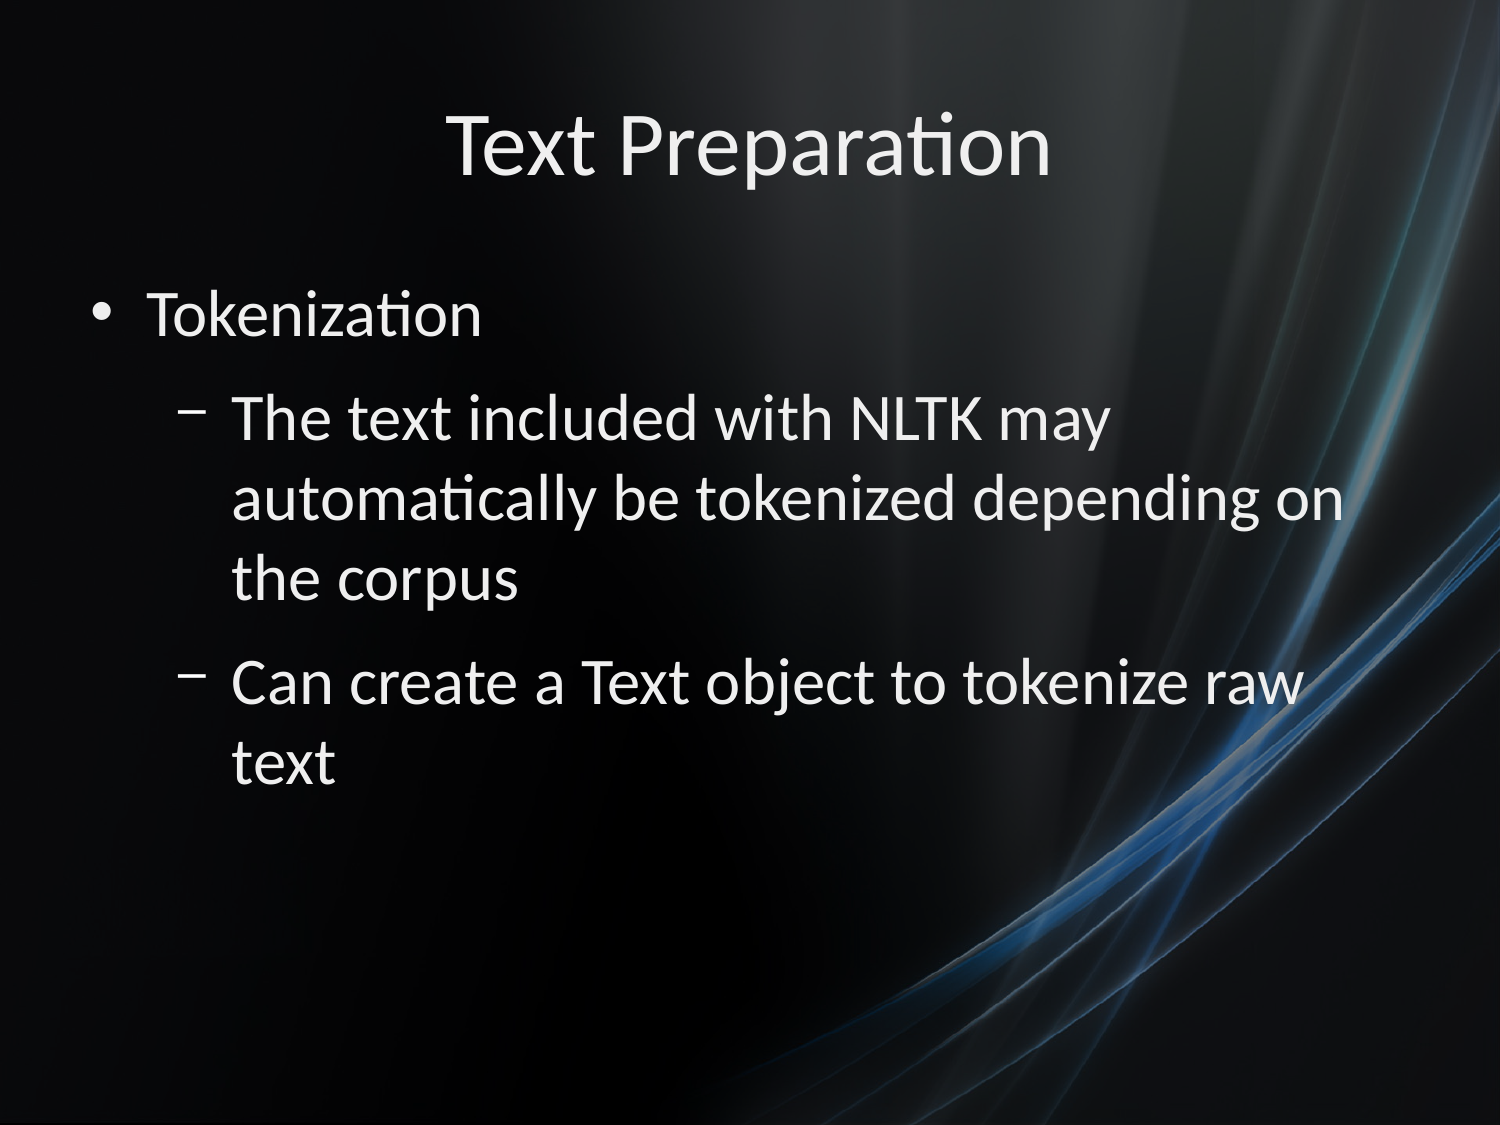

# Text Preparation
Tokenization
The text included with NLTK may automatically be tokenized depending on the corpus
Can create a Text object to tokenize raw text